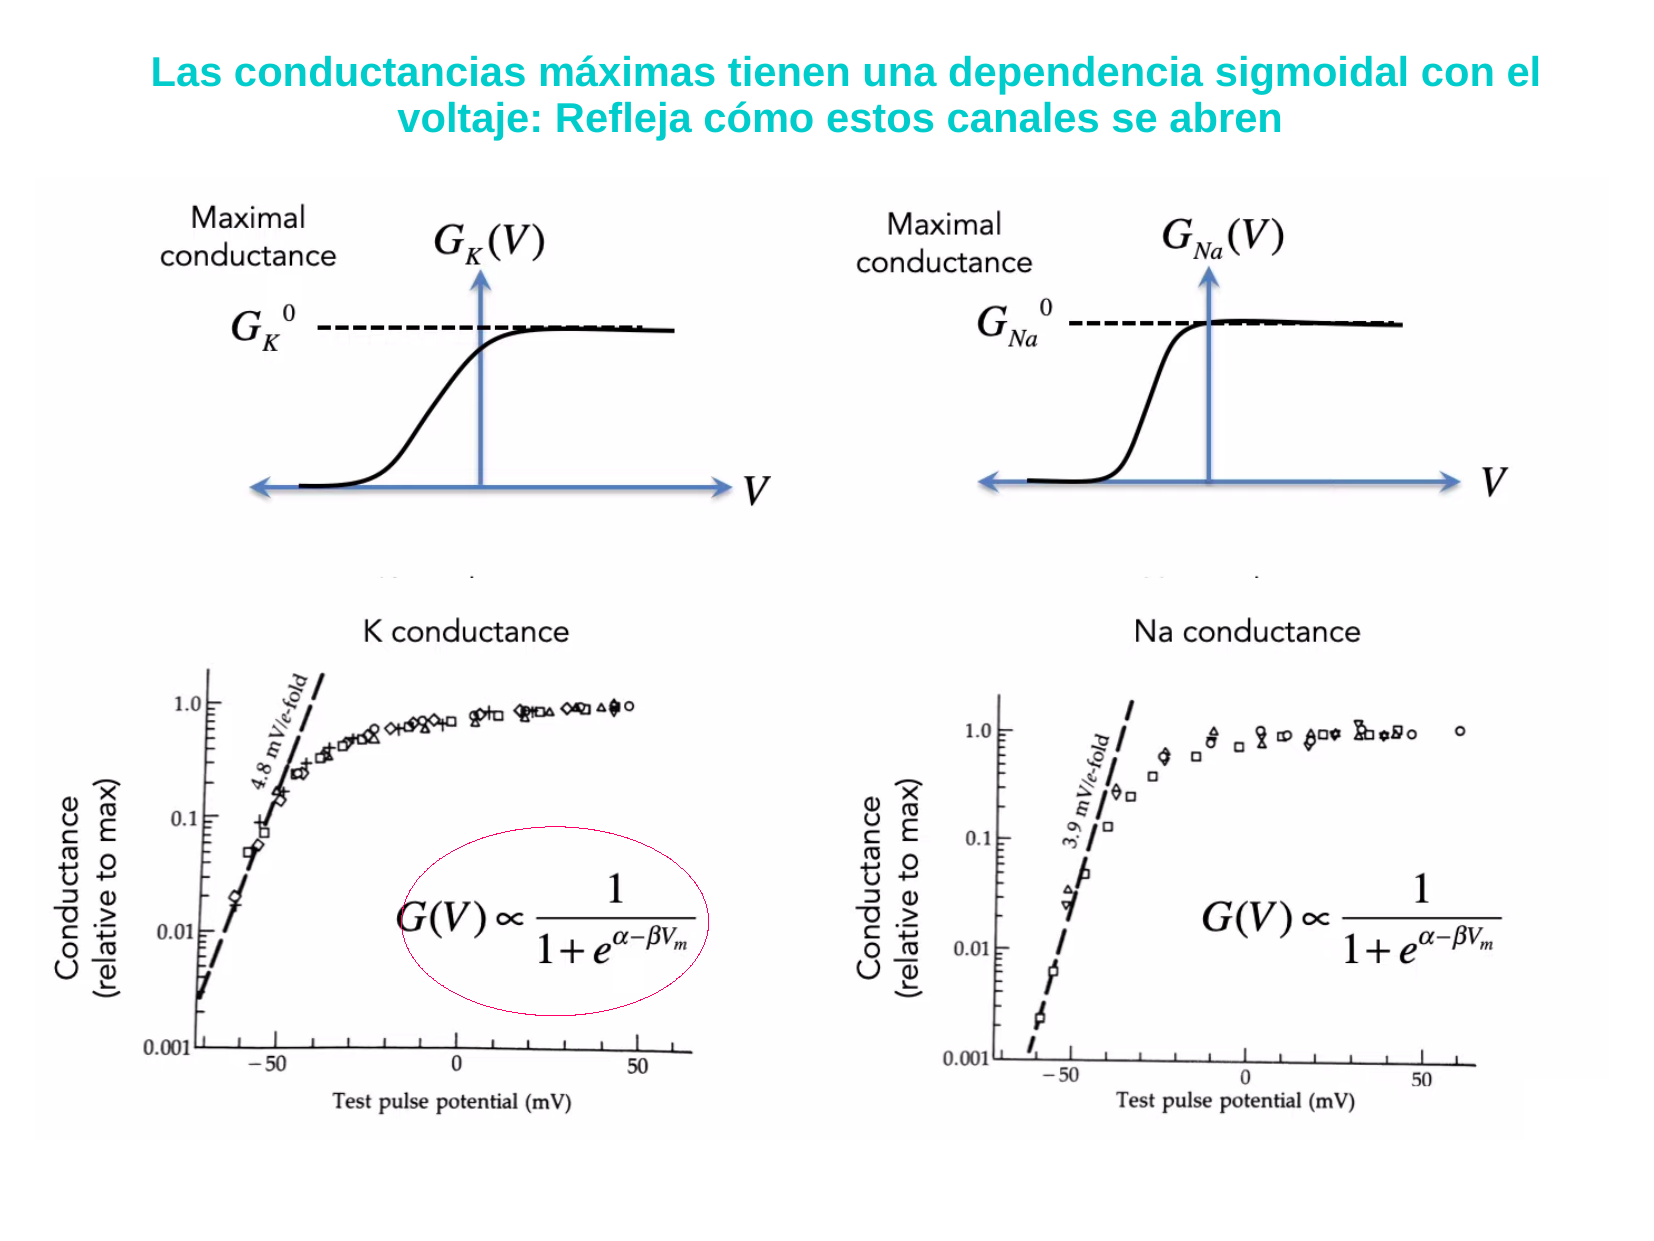

Las conductancias máximas tienen una dependencia sigmoidal con el voltaje: Refleja cómo estos canales se abren